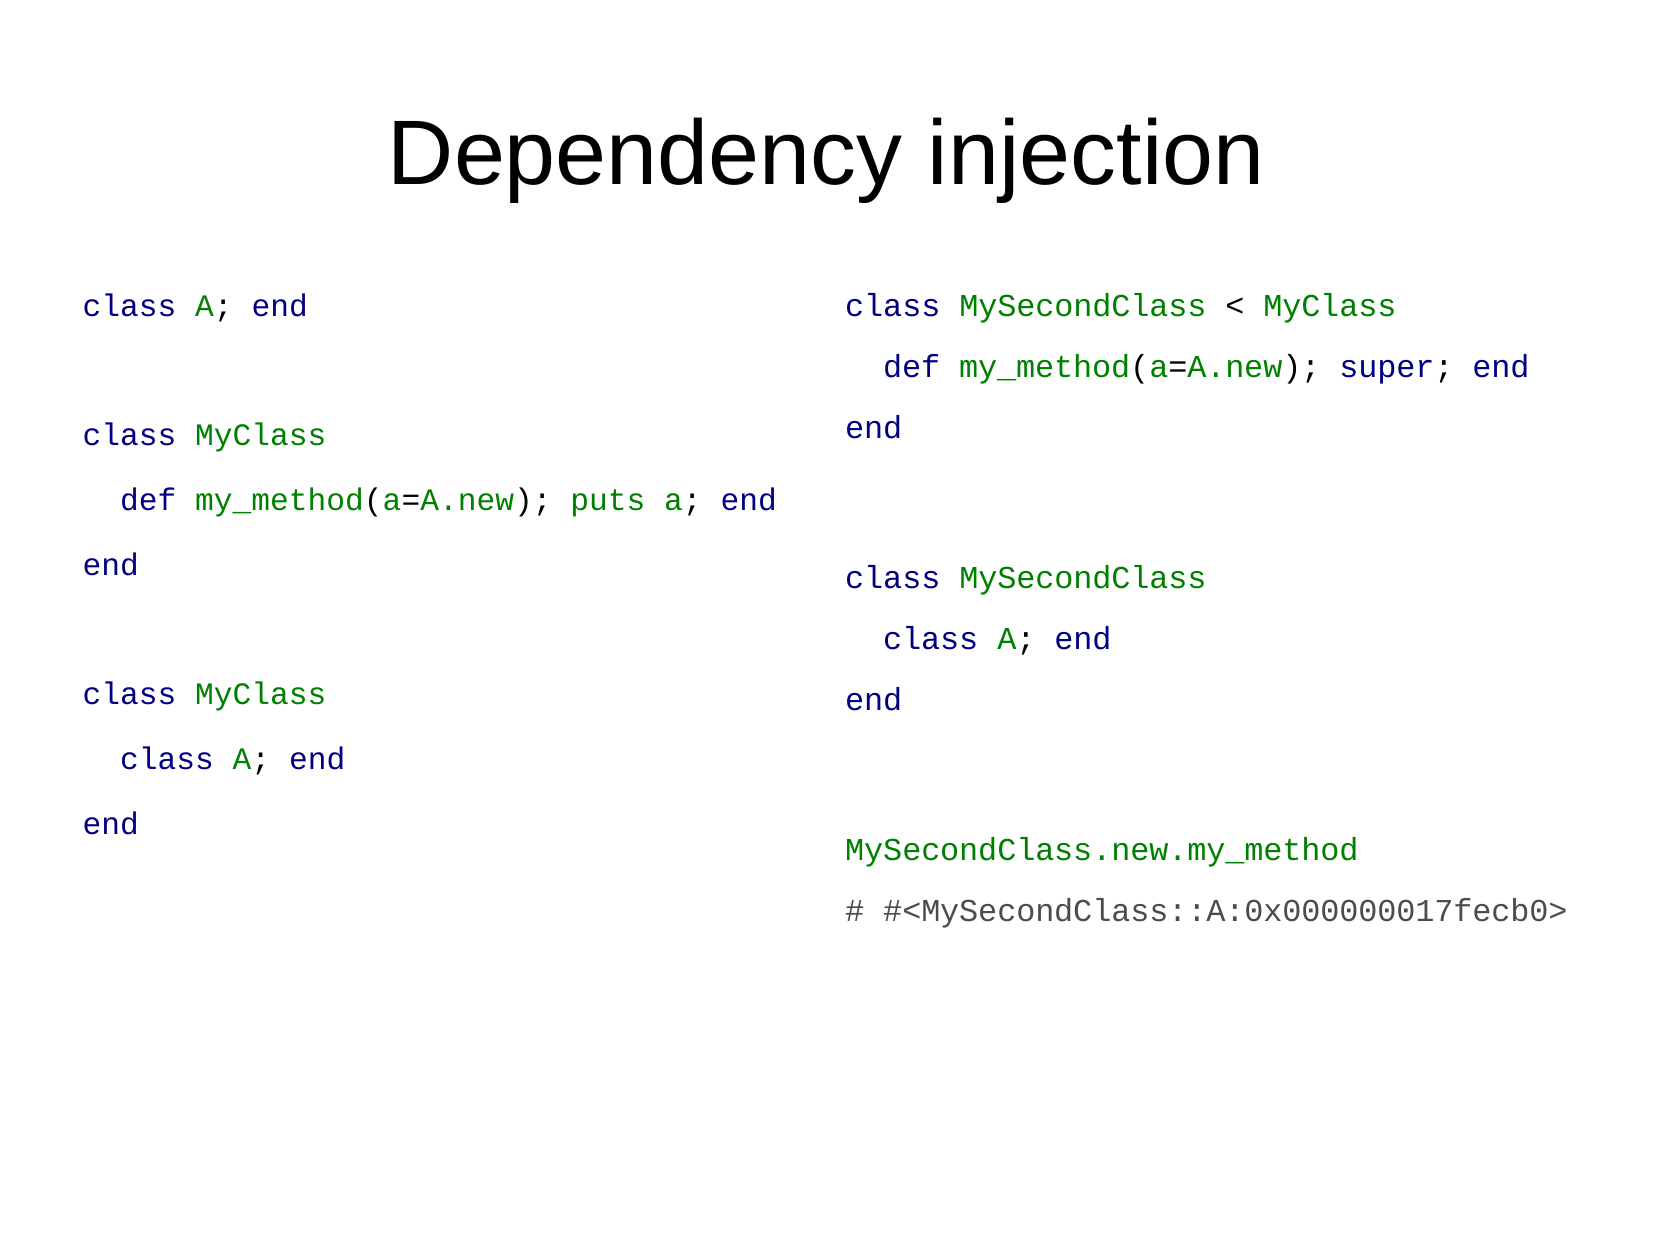

# Dependency injection
class A; end
class MyClass
 def my_method(a=A.new); puts a; end
end
class MyClass
 class A; end
end
class MySecondClass < MyClass
 def my_method(a=A.new); super; end
end
class MySecondClass
 class A; end
end
MySecondClass.new.my_method
# #<MySecondClass::A:0x000000017fecb0>